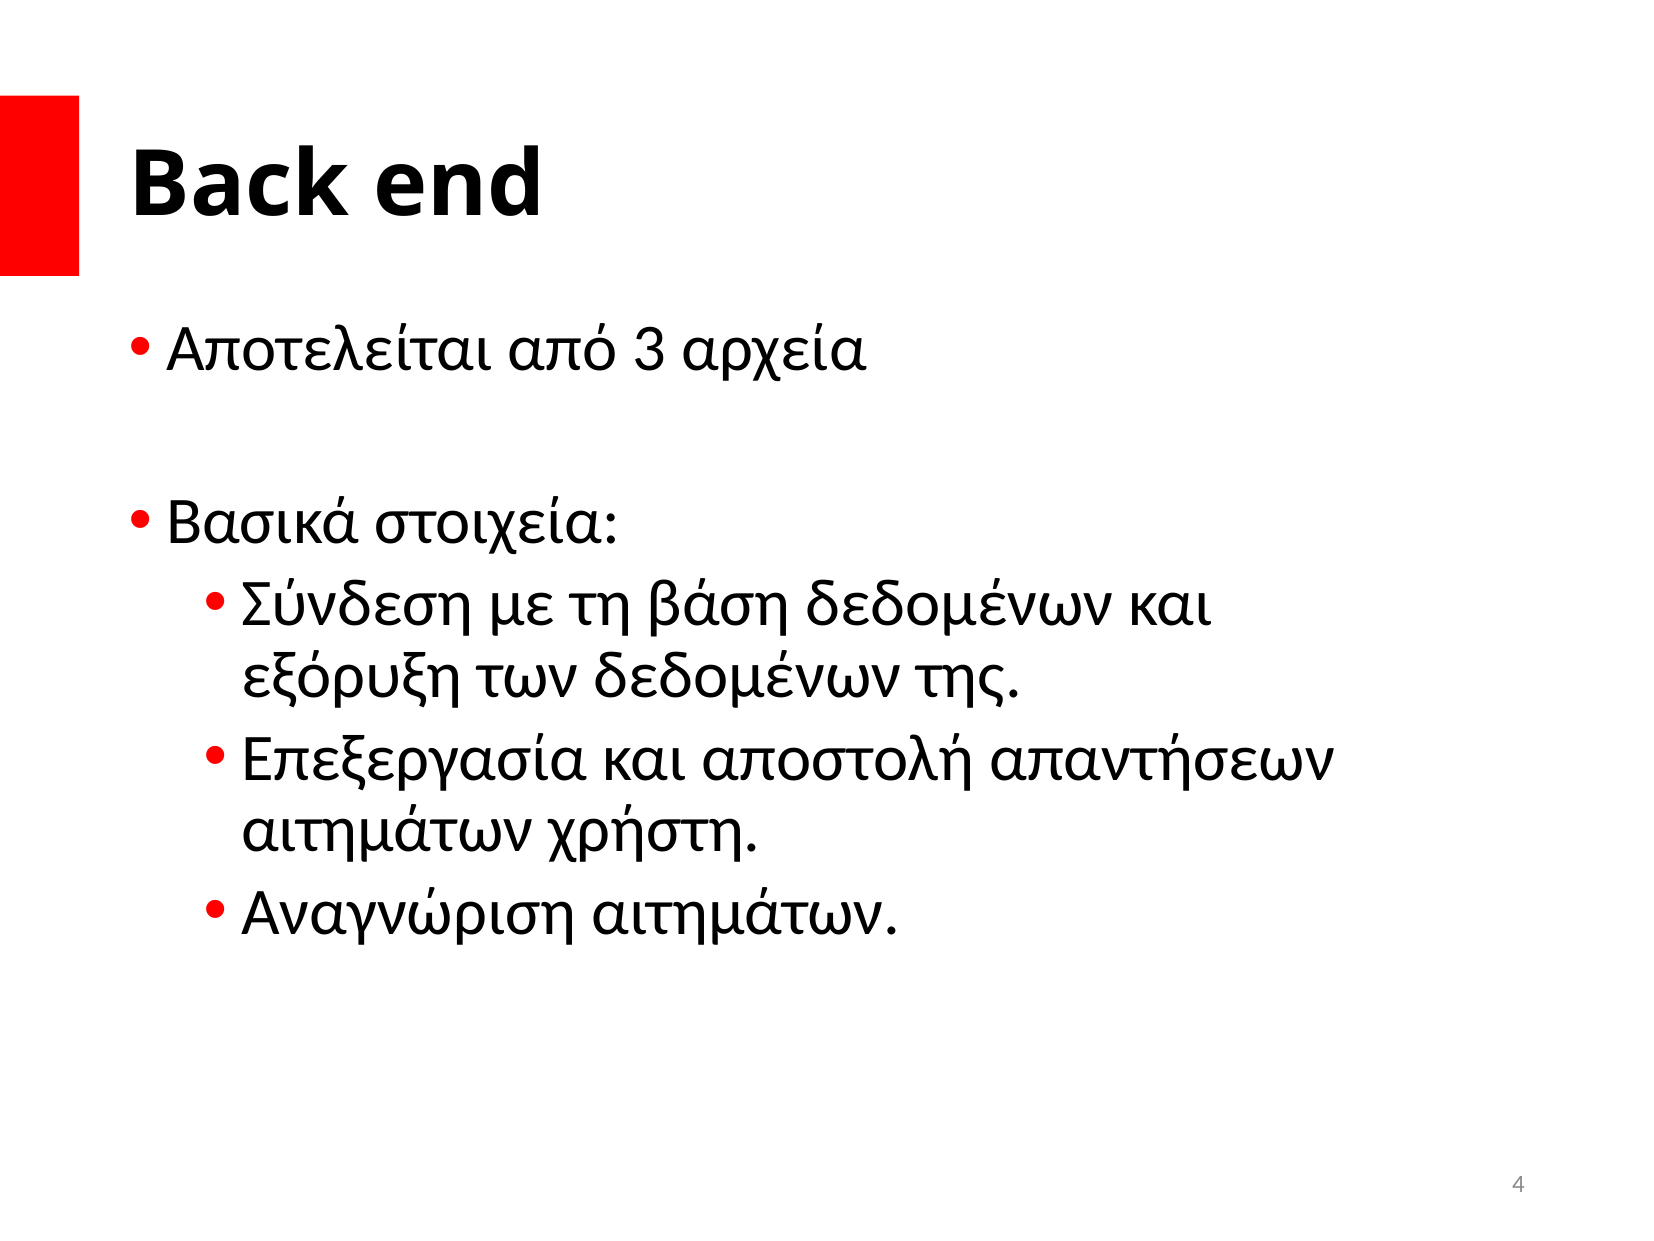

# Back end
Αποτελείται από 3 αρχεία
Βασικά στοιχεία:
Σύνδεση με τη βάση δεδομένων και εξόρυξη των δεδομένων της.
Επεξεργασία και αποστολή απαντήσεων αιτημάτων χρήστη.
Αναγνώριση αιτημάτων.